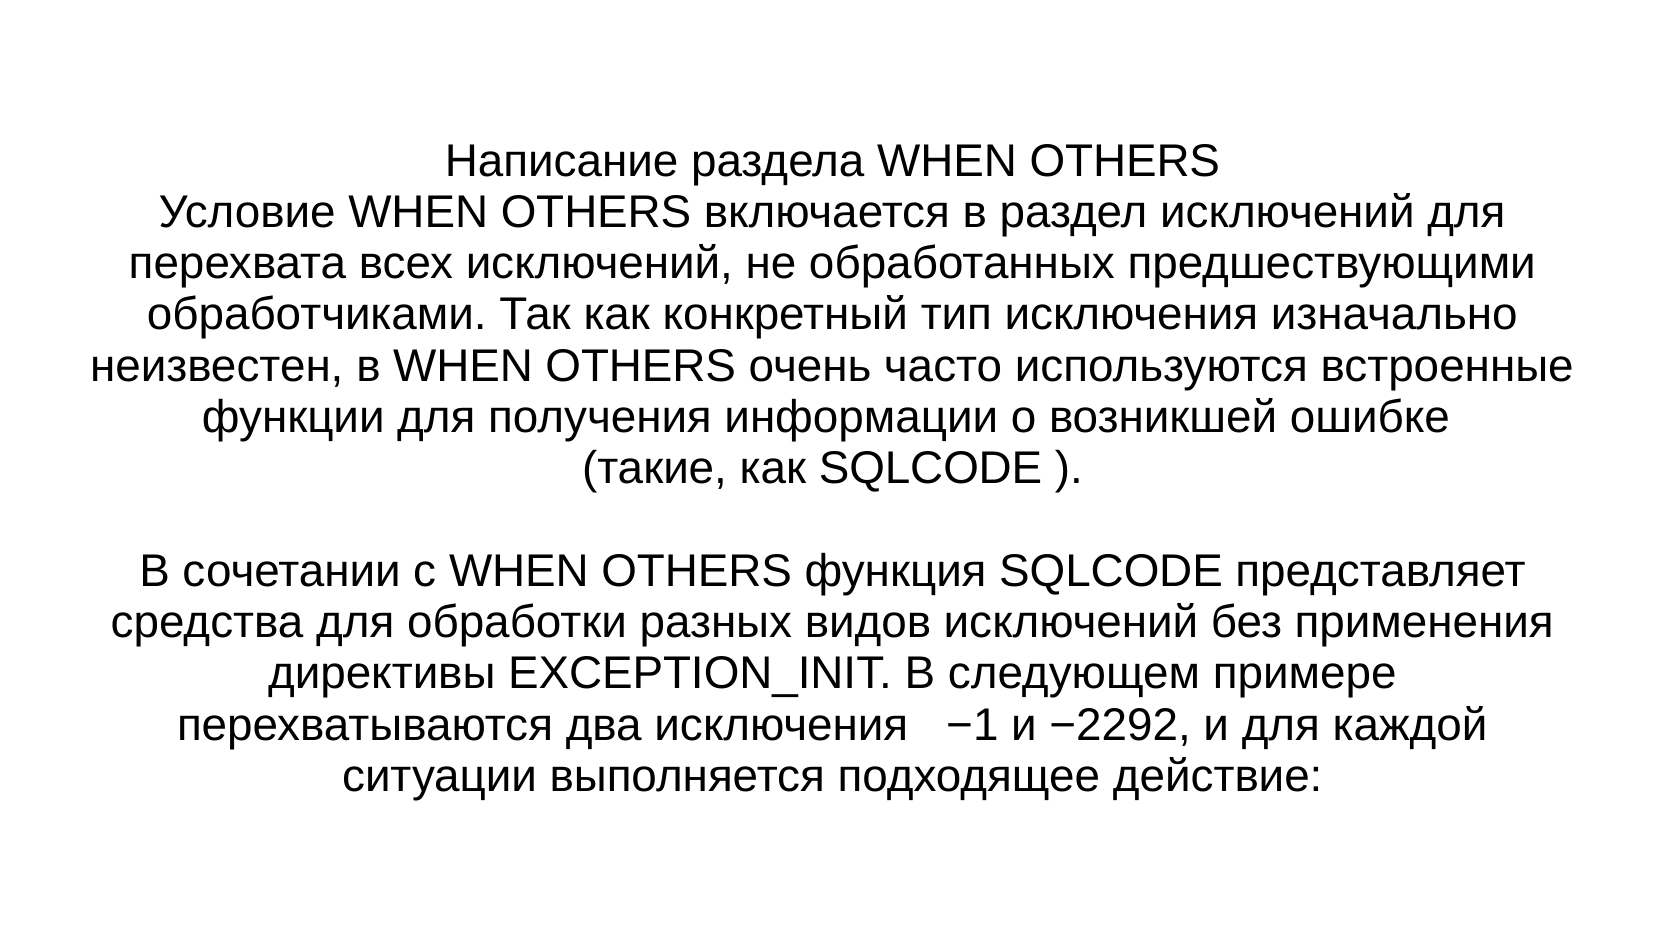

# Написание раздела WHEN OTHERS Условие WHEN OTHERS включается в раздел исключений для перехвата всех исключений, не обработанных предшествующими обработчиками. Так как конкретный тип исключения изначально неизвестен, в WHEN OTHERS очень часто используются встроенные функции для получения информации о возникшей ошибке (такие, как SQLCODE ). В сочетании с WHEN OTHERS функция SQLCODE представляет средства для обработки разных видов исключений без применения директивы EXCEPTION_INIT. В следующем примере перехватываются два исключения −1 и −2292, и для каждой ситуации выполняется подходящее действие: